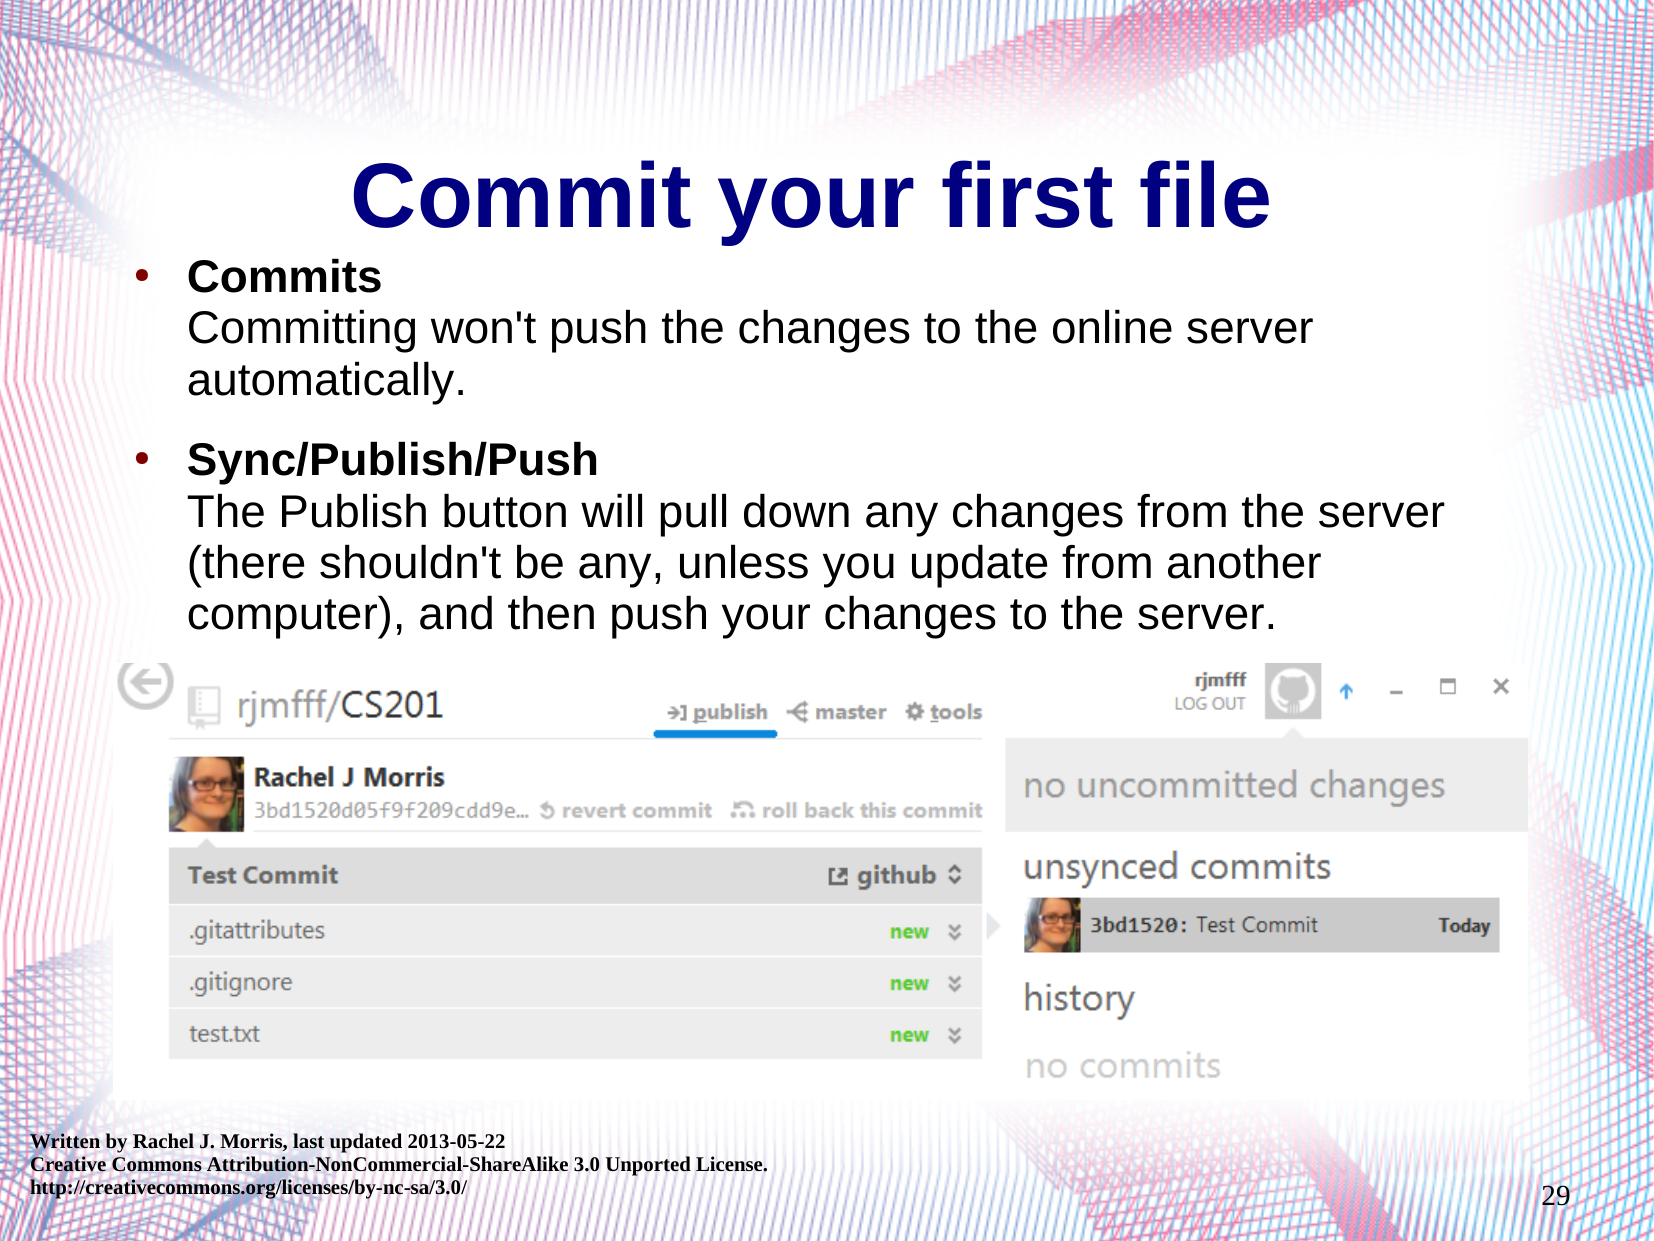

# Commit your first file
Commits
Committing won't push the changes to the online server automatically.
Sync/Publish/Push
The Publish button will pull down any changes from the server (there shouldn't be any, unless you update from another computer), and then push your changes to the server.
29